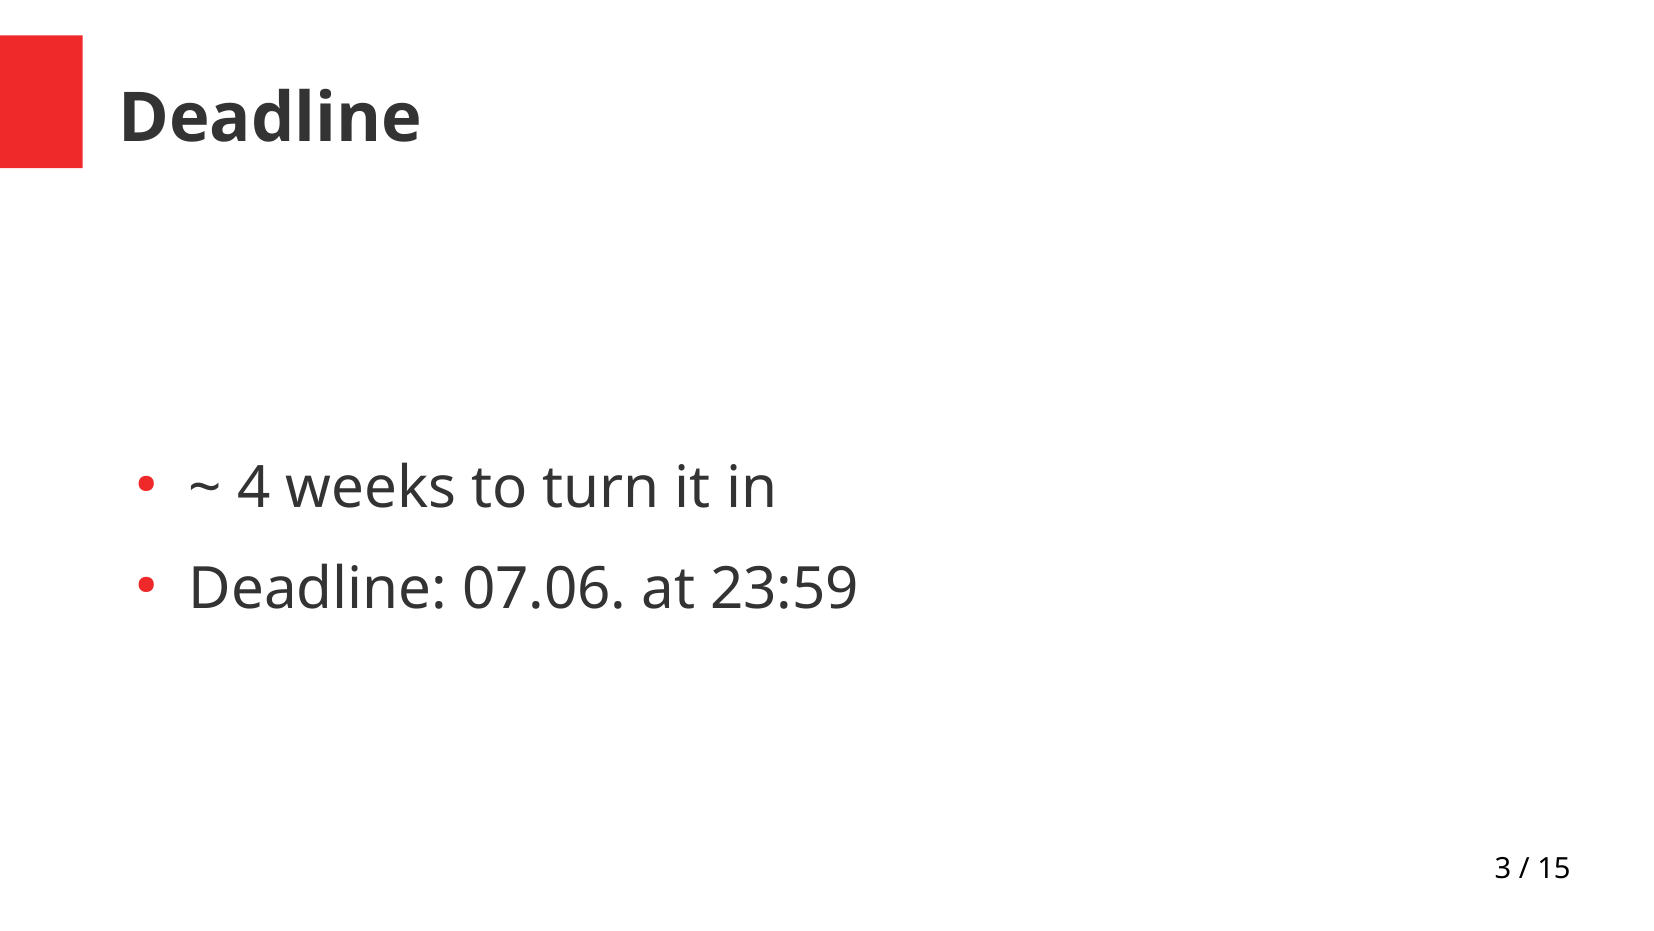

# Deadline
~ 4 weeks to turn it in
Deadline: 07.06. at 23:59
3